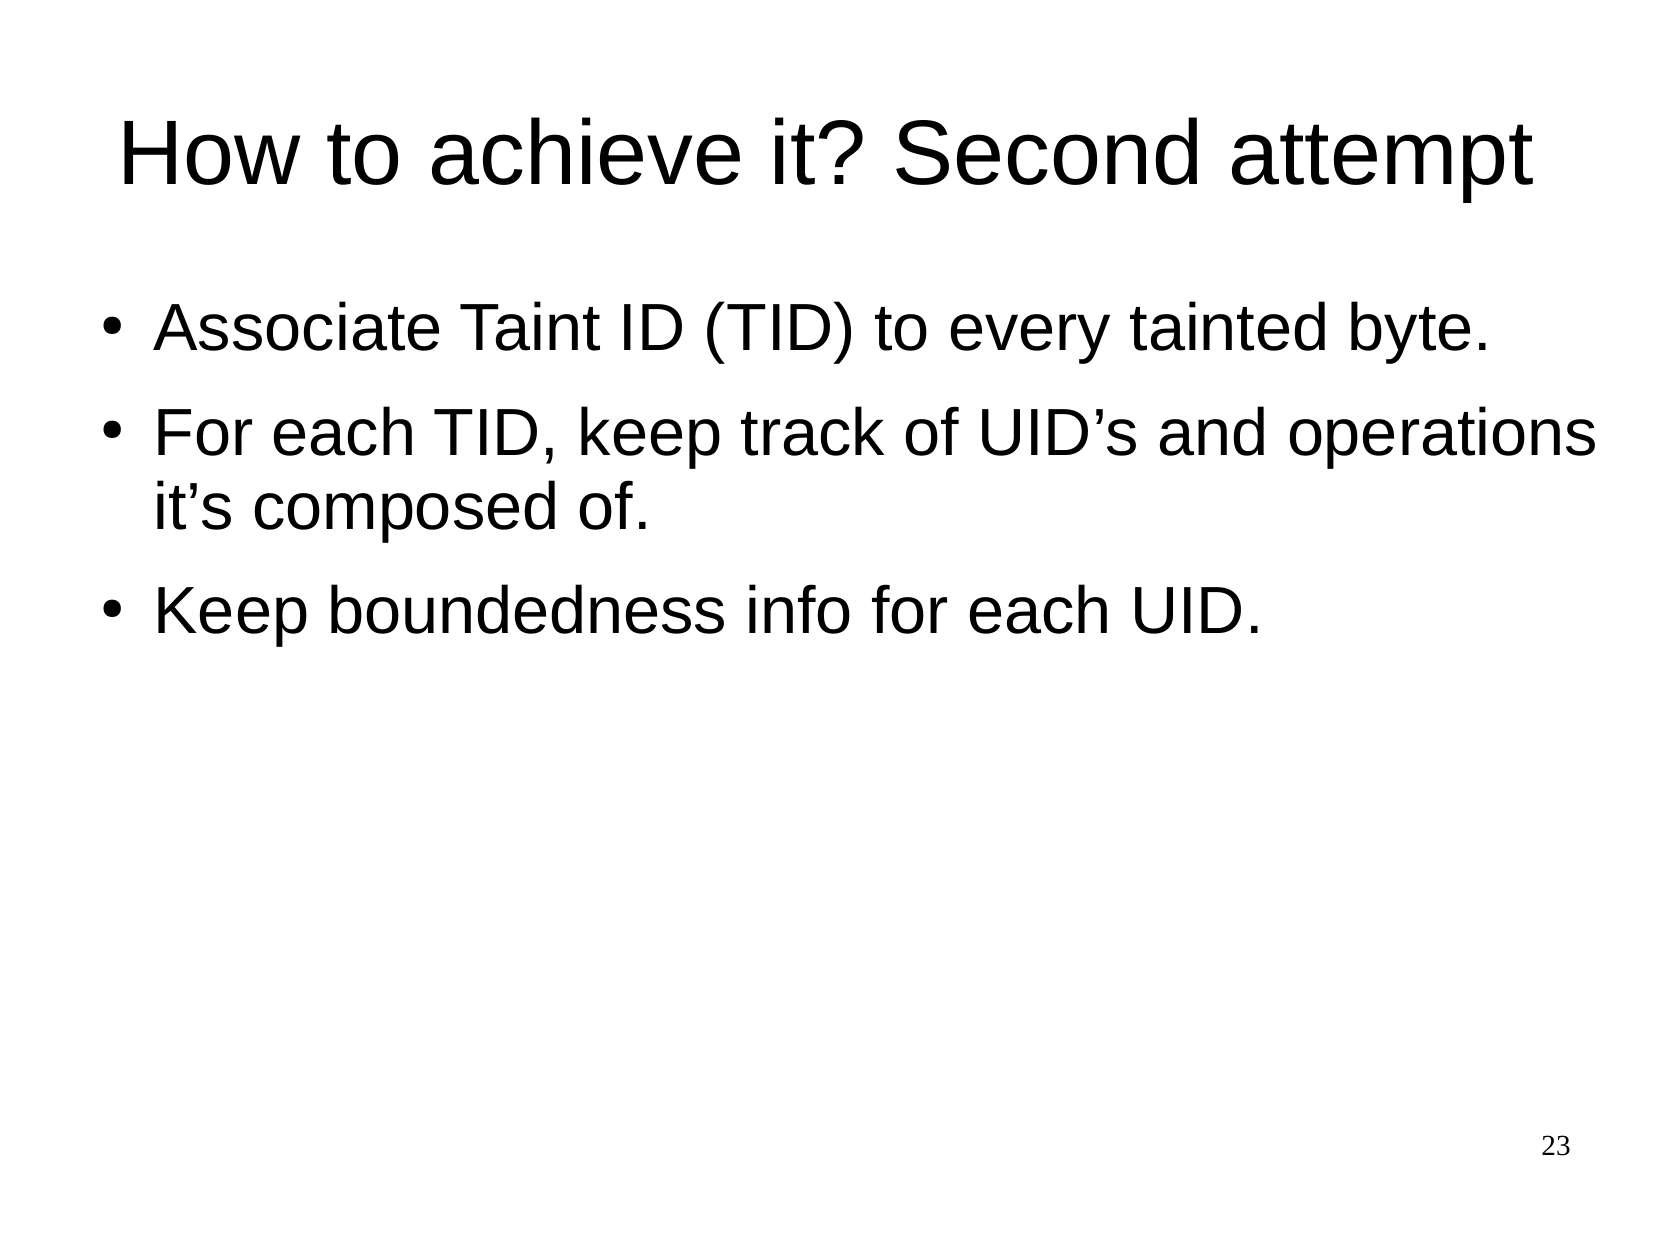

# How to achieve it? Second attempt
Associate Taint ID (TID) to every tainted byte.
For each TID, keep track of UID’s and operations it’s composed of.
Keep boundedness info for each UID.
23